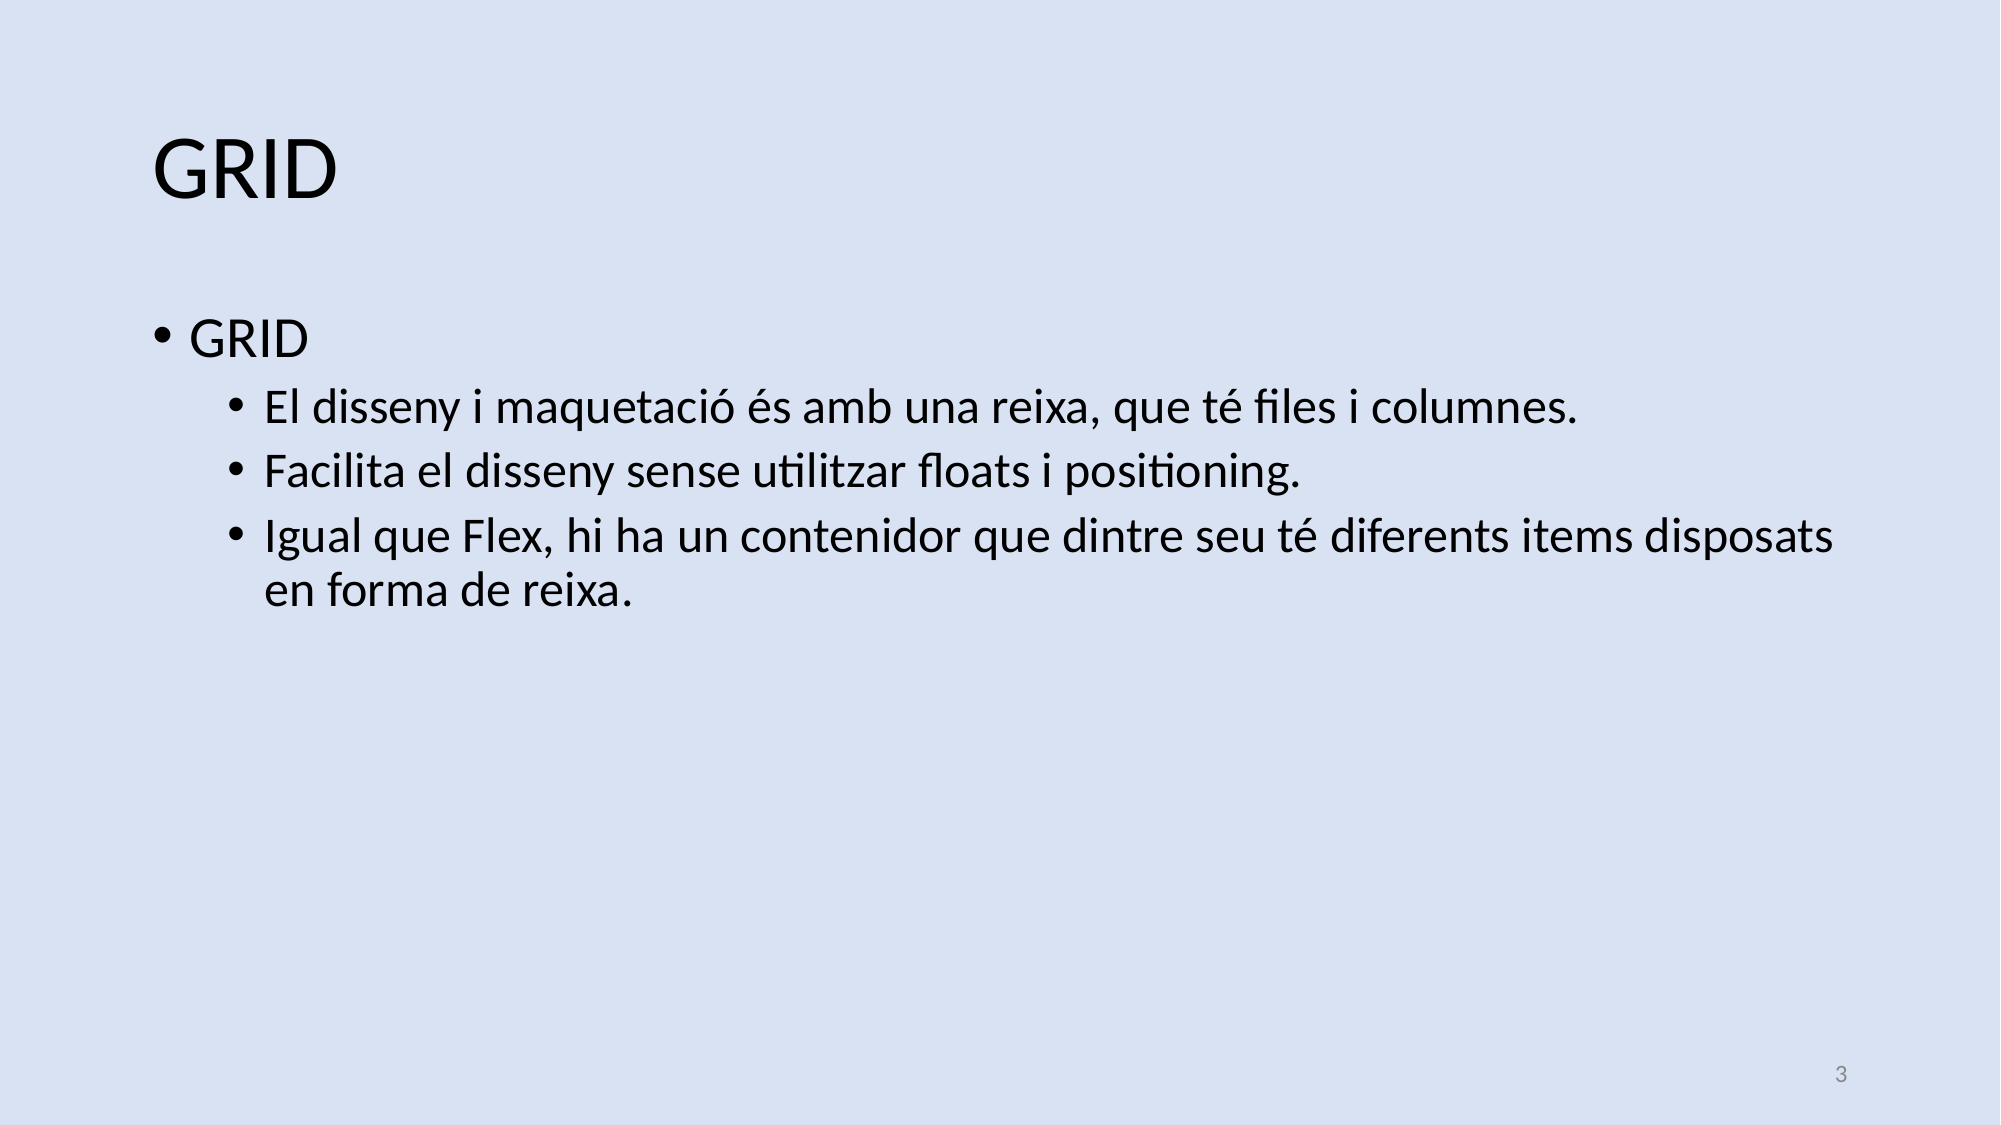

# GRID
GRID
El disseny i maquetació és amb una reixa, que té files i columnes.
Facilita el disseny sense utilitzar floats i positioning.
Igual que Flex, hi ha un contenidor que dintre seu té diferents items disposats en forma de reixa.